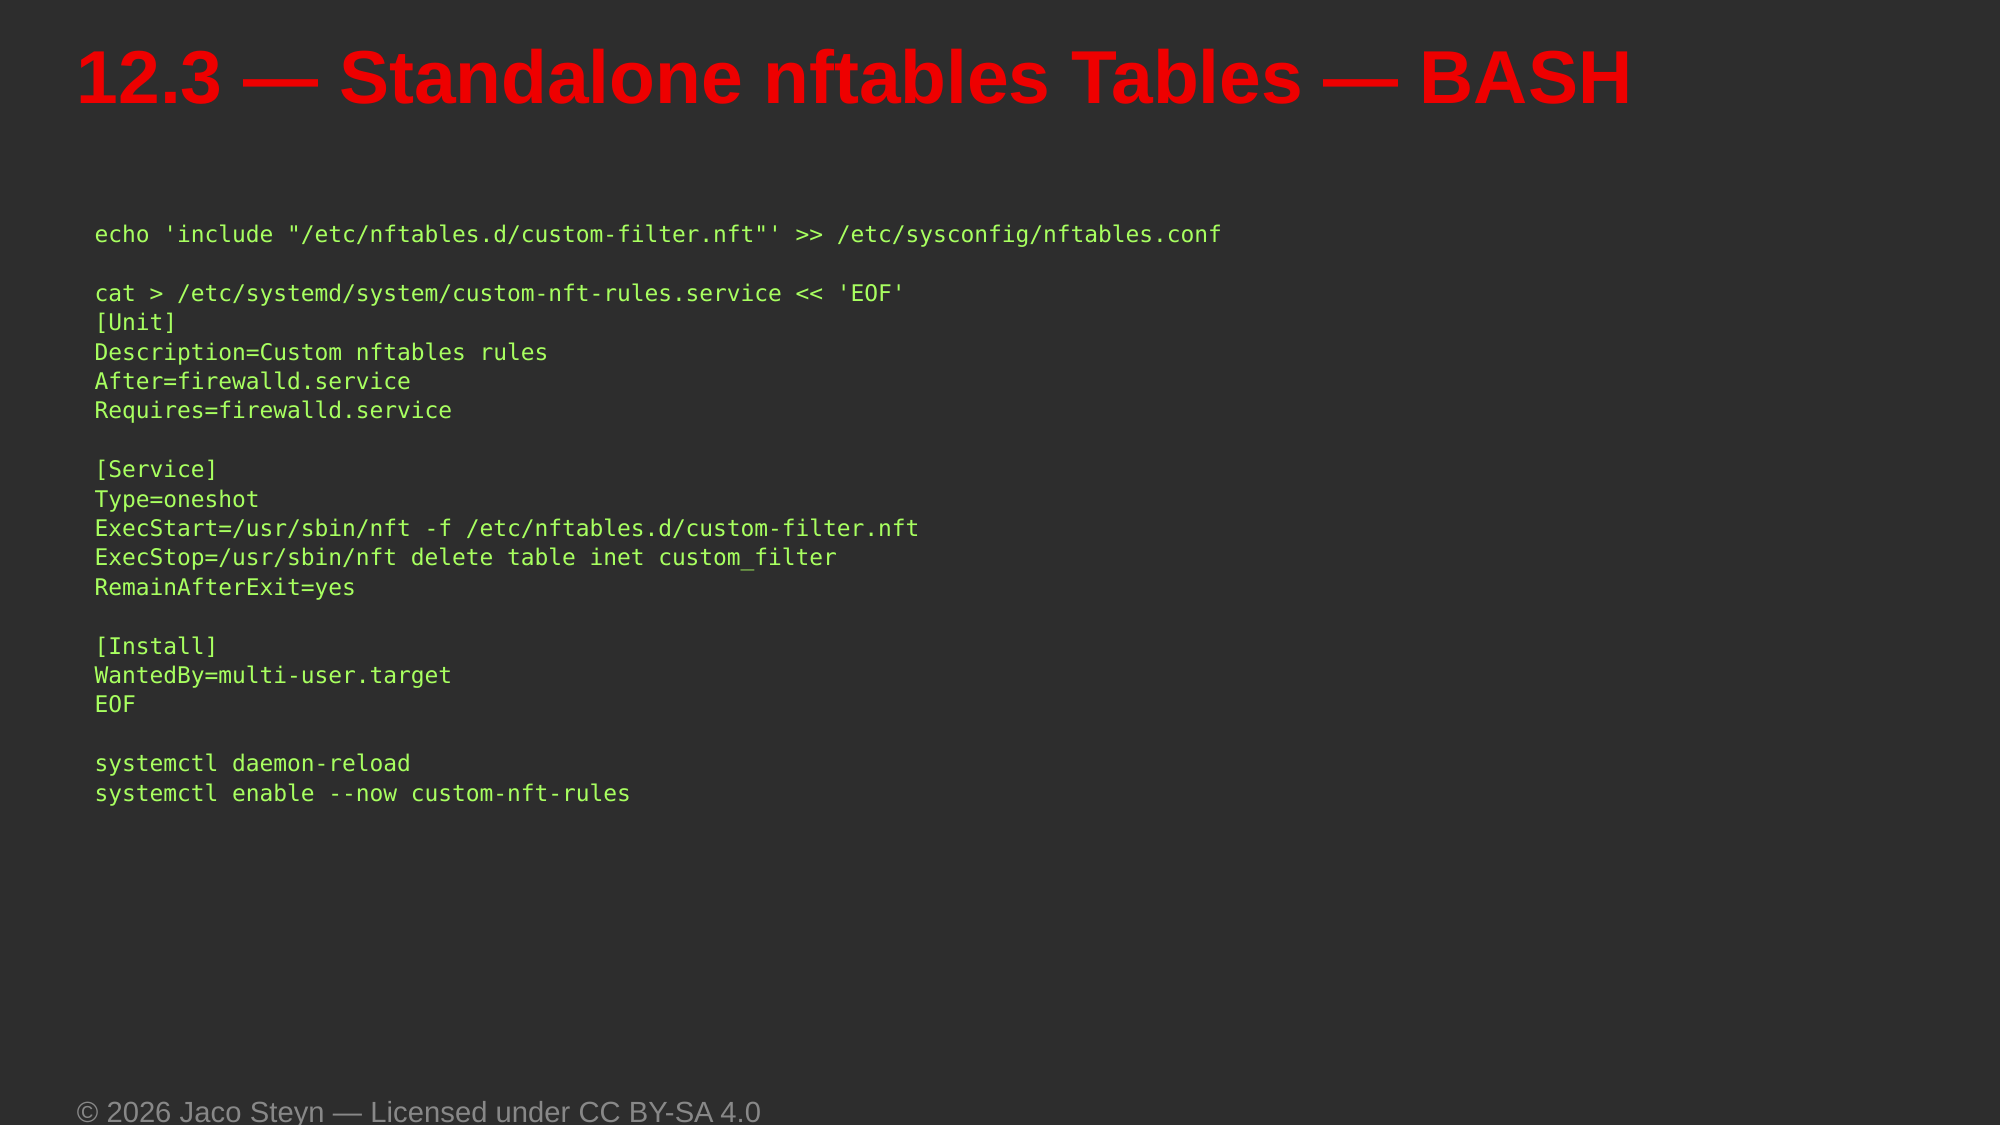

12.3 — Standalone nftables Tables — BASH
echo 'include "/etc/nftables.d/custom-filter.nft"' >> /etc/sysconfig/nftables.conf
cat > /etc/systemd/system/custom-nft-rules.service << 'EOF'
[Unit]
Description=Custom nftables rules
After=firewalld.service
Requires=firewalld.service
[Service]
Type=oneshot
ExecStart=/usr/sbin/nft -f /etc/nftables.d/custom-filter.nft
ExecStop=/usr/sbin/nft delete table inet custom_filter
RemainAfterExit=yes
[Install]
WantedBy=multi-user.target
EOF
systemctl daemon-reload
systemctl enable --now custom-nft-rules
© 2026 Jaco Steyn — Licensed under CC BY-SA 4.0